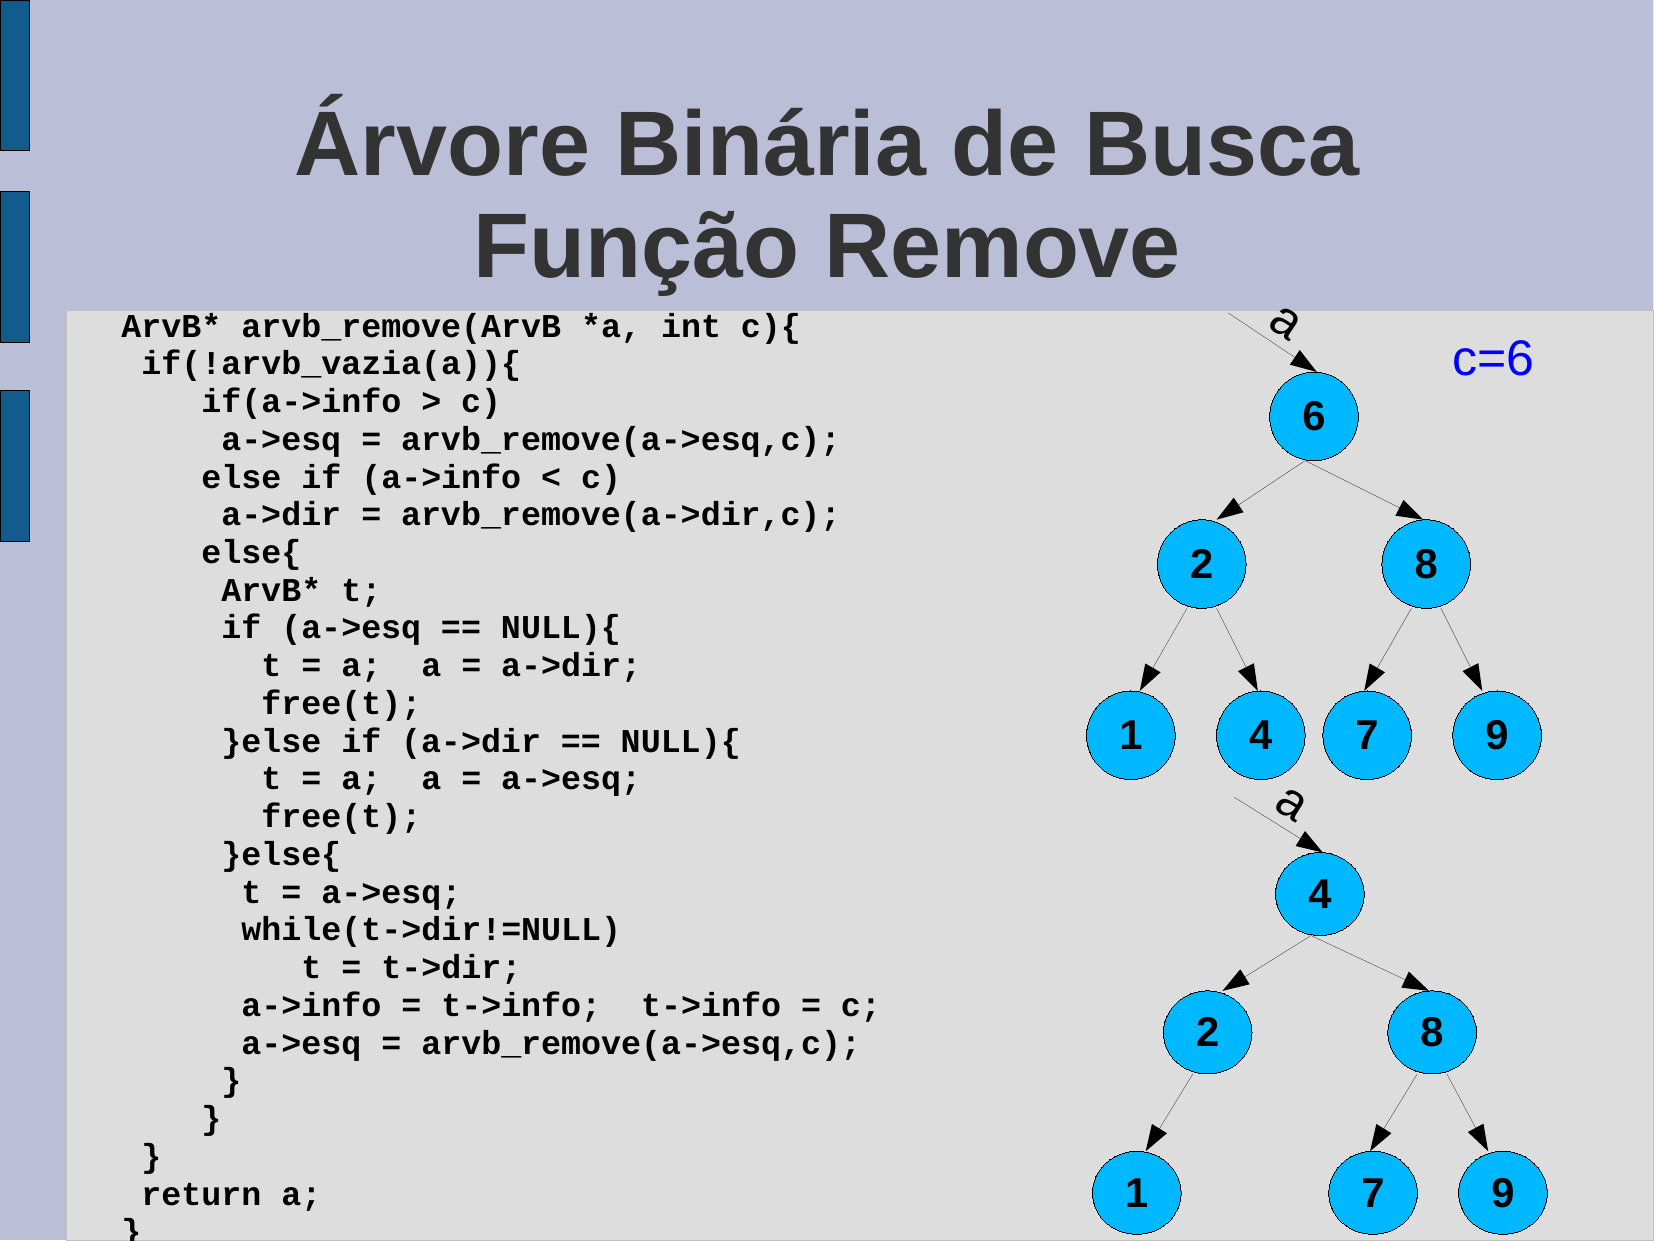

# Árvore Binária de Busca Função Remove
ArvB* arvb_remove(ArvB *a, int c){
 if(!arvb_vazia(a)){
 if(a->info > c)
 a->esq = arvb_remove(a->esq,c);
 else if (a->info < c)
 a->dir = arvb_remove(a->dir,c);
 else{
 ArvB* t;
 if (a->esq == NULL){
 t = a; a = a->dir;
 free(t);
 }else if (a->dir == NULL){
 t = a; a = a->esq;
 free(t);
 }else{
 t = a->esq;
 while(t->dir!=NULL)
 t = t->dir;
 a->info = t->info; t->info = c;
 a->esq = arvb_remove(a->esq,c);
 }
 }
 }
 return a;
}
a
c=6
6
2
8
1
4
7
9
a
4
2
8
1
7
9